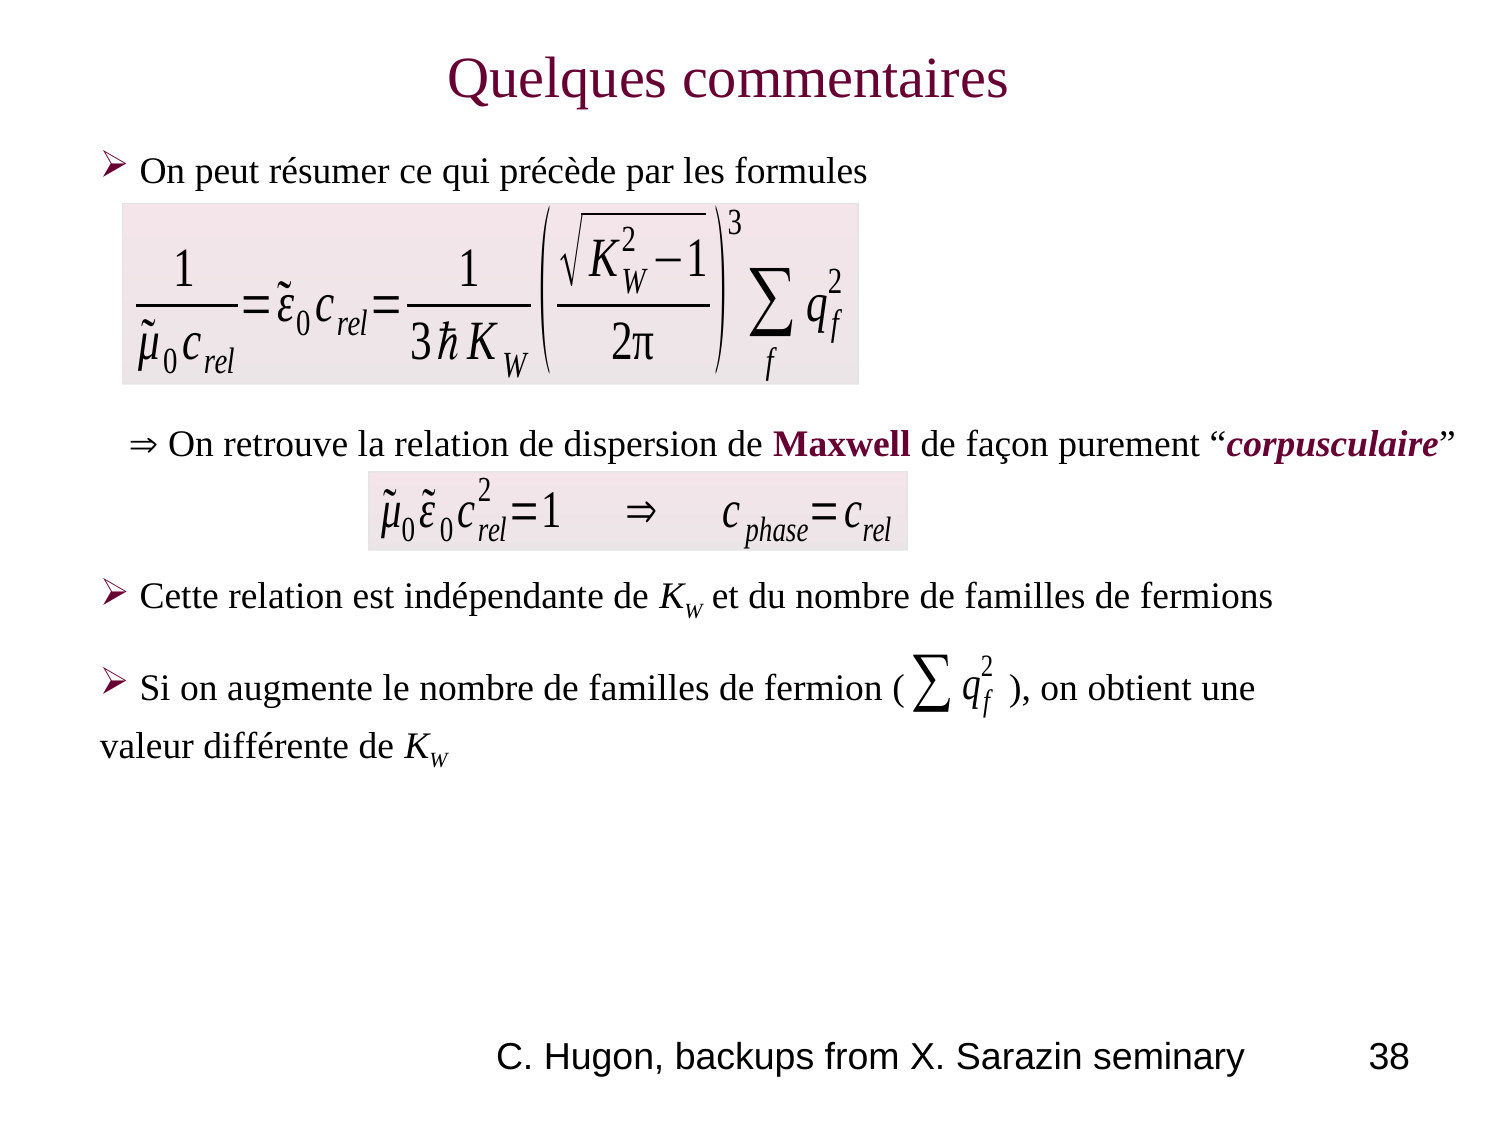

Quelques commentaires
 On peut résumer ce qui précède par les formules
  On retrouve la relation de dispersion de Maxwell de façon purement “corpusculaire”
 Cette relation est indépendante de KW et du nombre de familles de fermions
 Si on augmente le nombre de familles de fermion ( ), on obtient une valeur différente de KW
C. Hugon, backups from X. Sarazin seminary
38